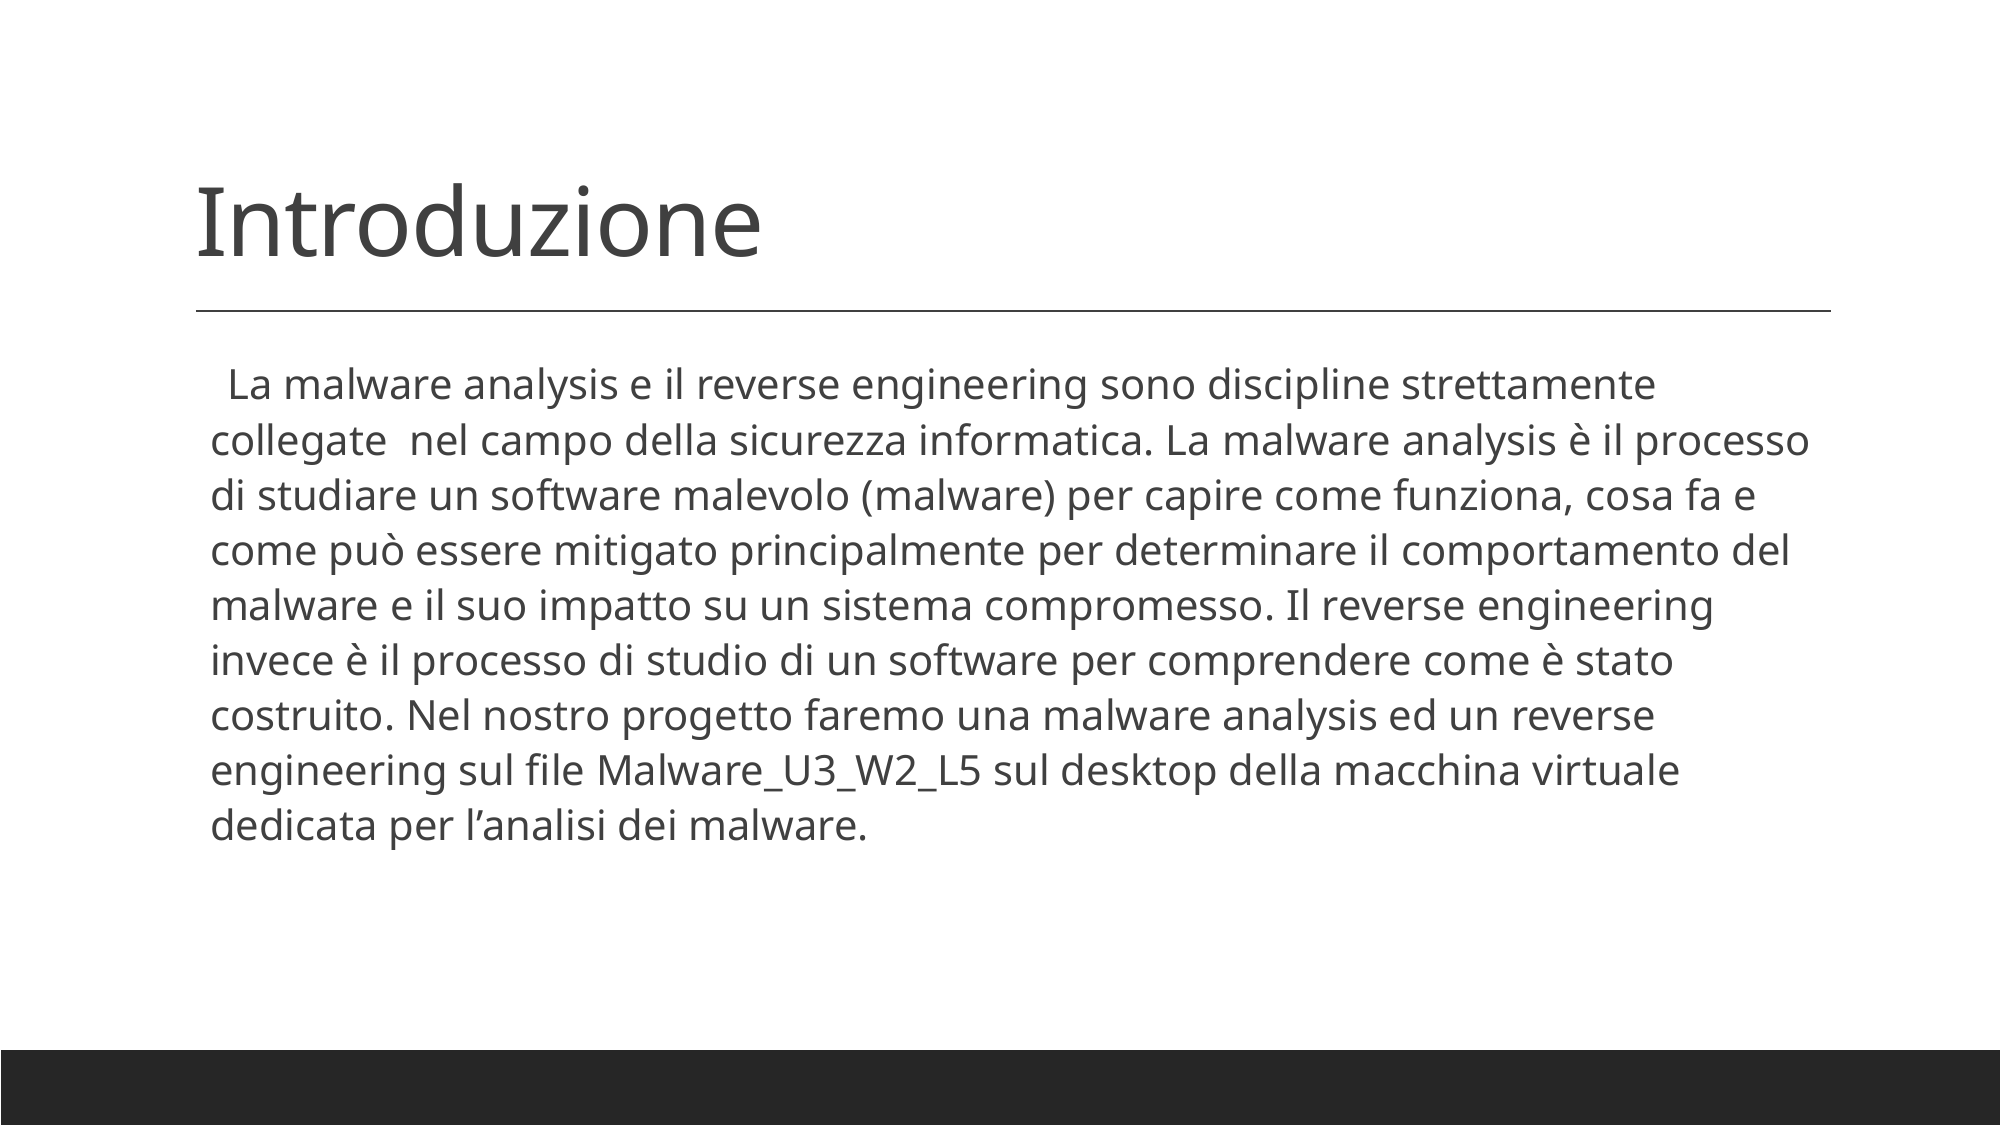

# Introduzione
 La malware analysis e il reverse engineering sono discipline strettamente collegate nel campo della sicurezza informatica. La malware analysis è il processo di studiare un software malevolo (malware) per capire come funziona, cosa fa e come può essere mitigato principalmente per determinare il comportamento del malware e il suo impatto su un sistema compromesso. Il reverse engineering invece è il processo di studio di un software per comprendere come è stato costruito. Nel nostro progetto faremo una malware analysis ed un reverse engineering sul file Malware_U3_W2_L5 sul desktop della macchina virtuale dedicata per l’analisi dei malware.